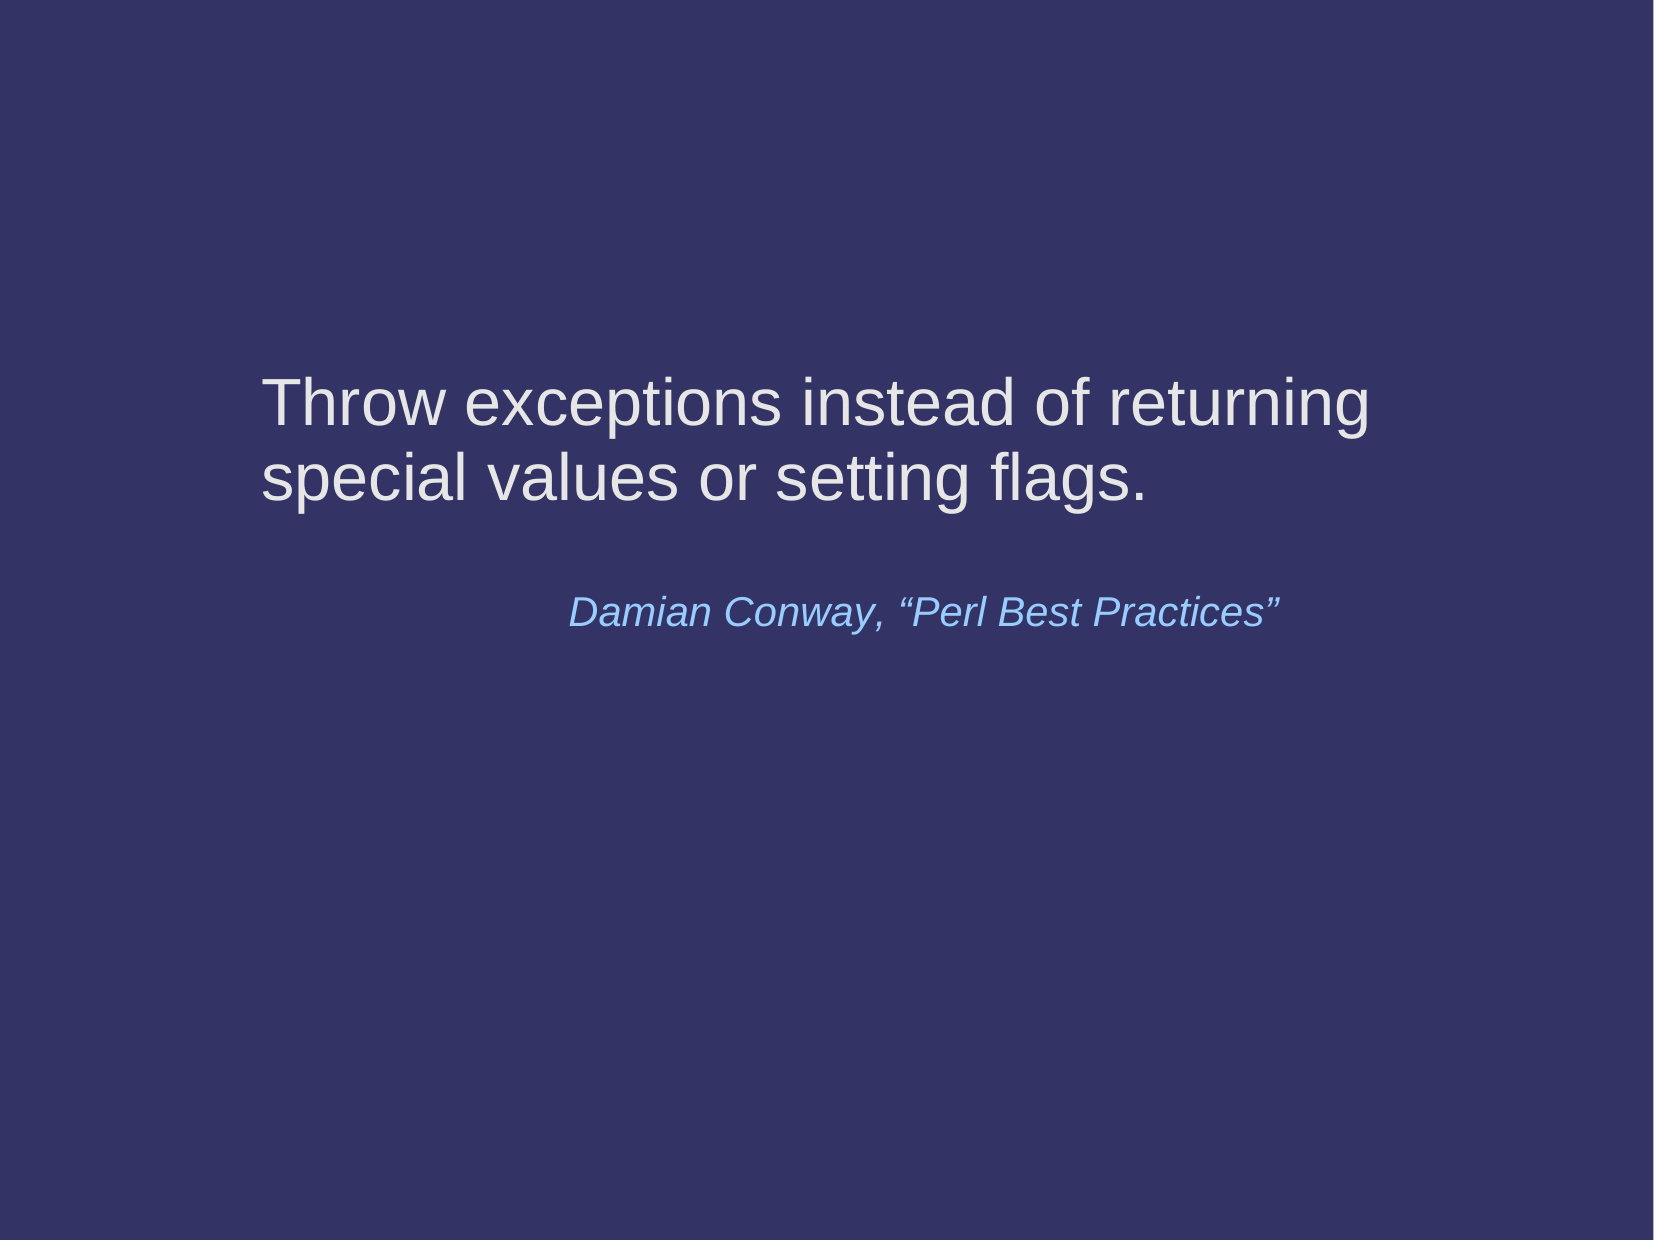

#
Throw exceptions instead of returning
special values or setting flags.
Damian Conway, “Perl Best Practices”